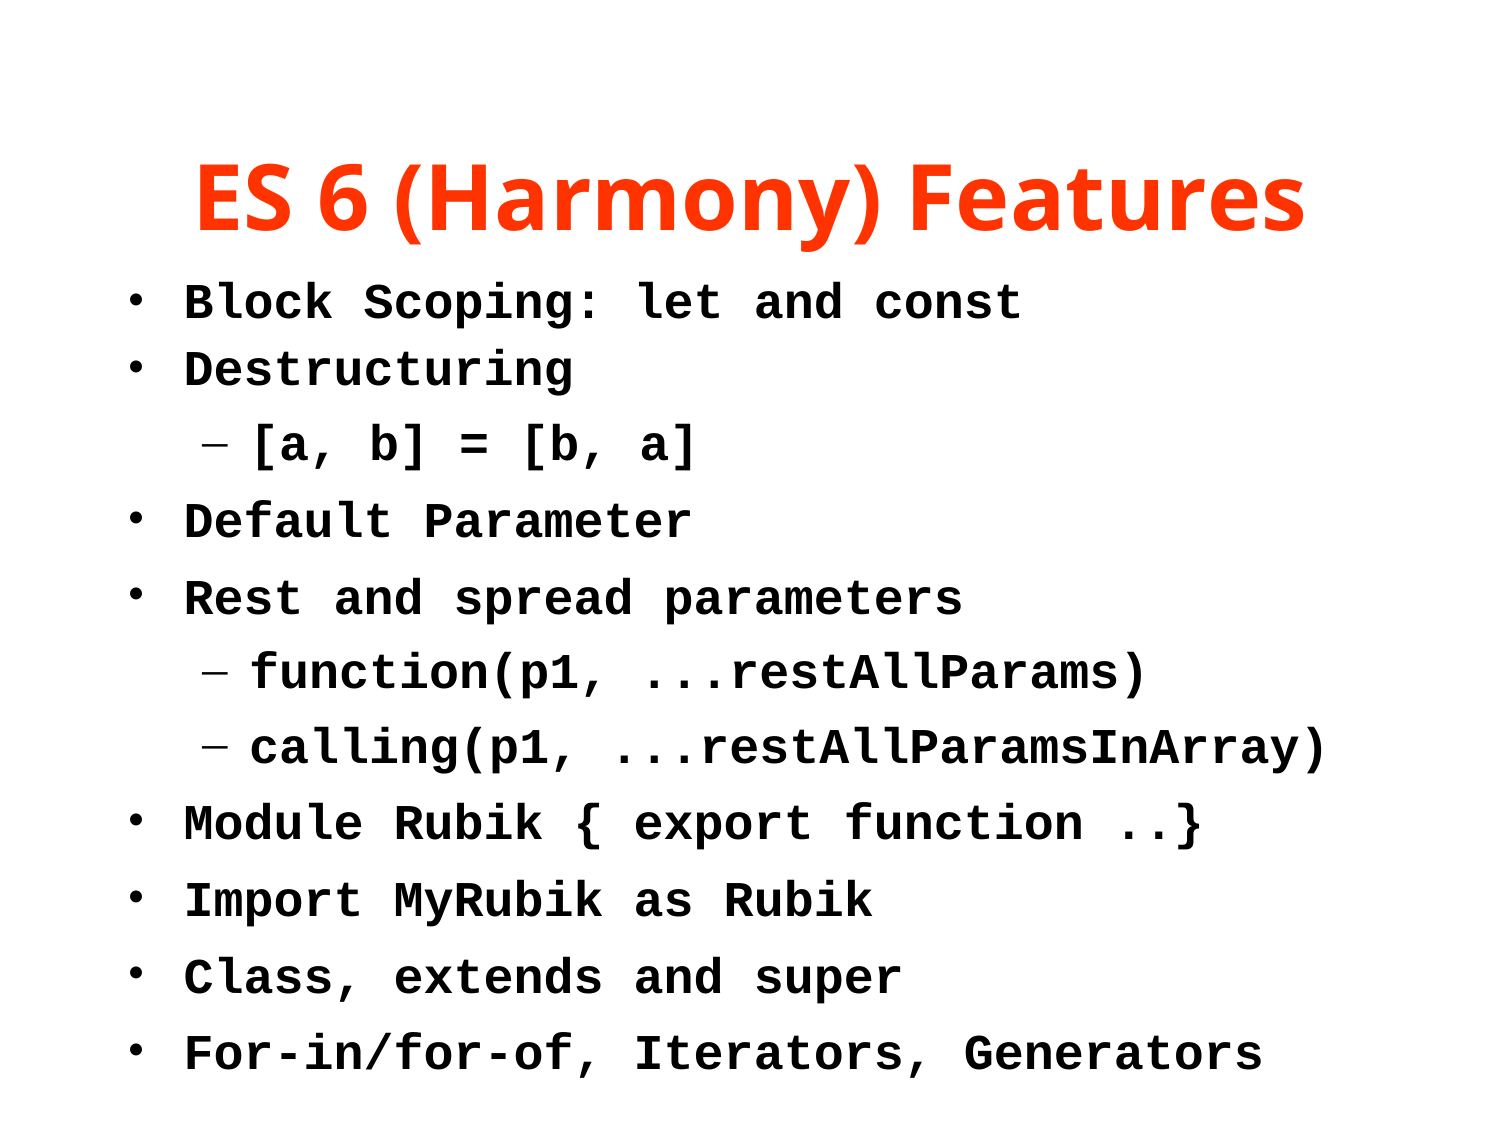

# ES 6 (Harmony) Features
Block Scoping: let and const
Destructuring
[a, b] = [b, a]
Default Parameter
Rest and spread parameters
function(p1, ...restAllParams)
calling(p1, ...restAllParamsInArray)
Module Rubik { export function ..}
Import MyRubik as Rubik
Class, extends and super
For-in/for-of, Iterators, Generators